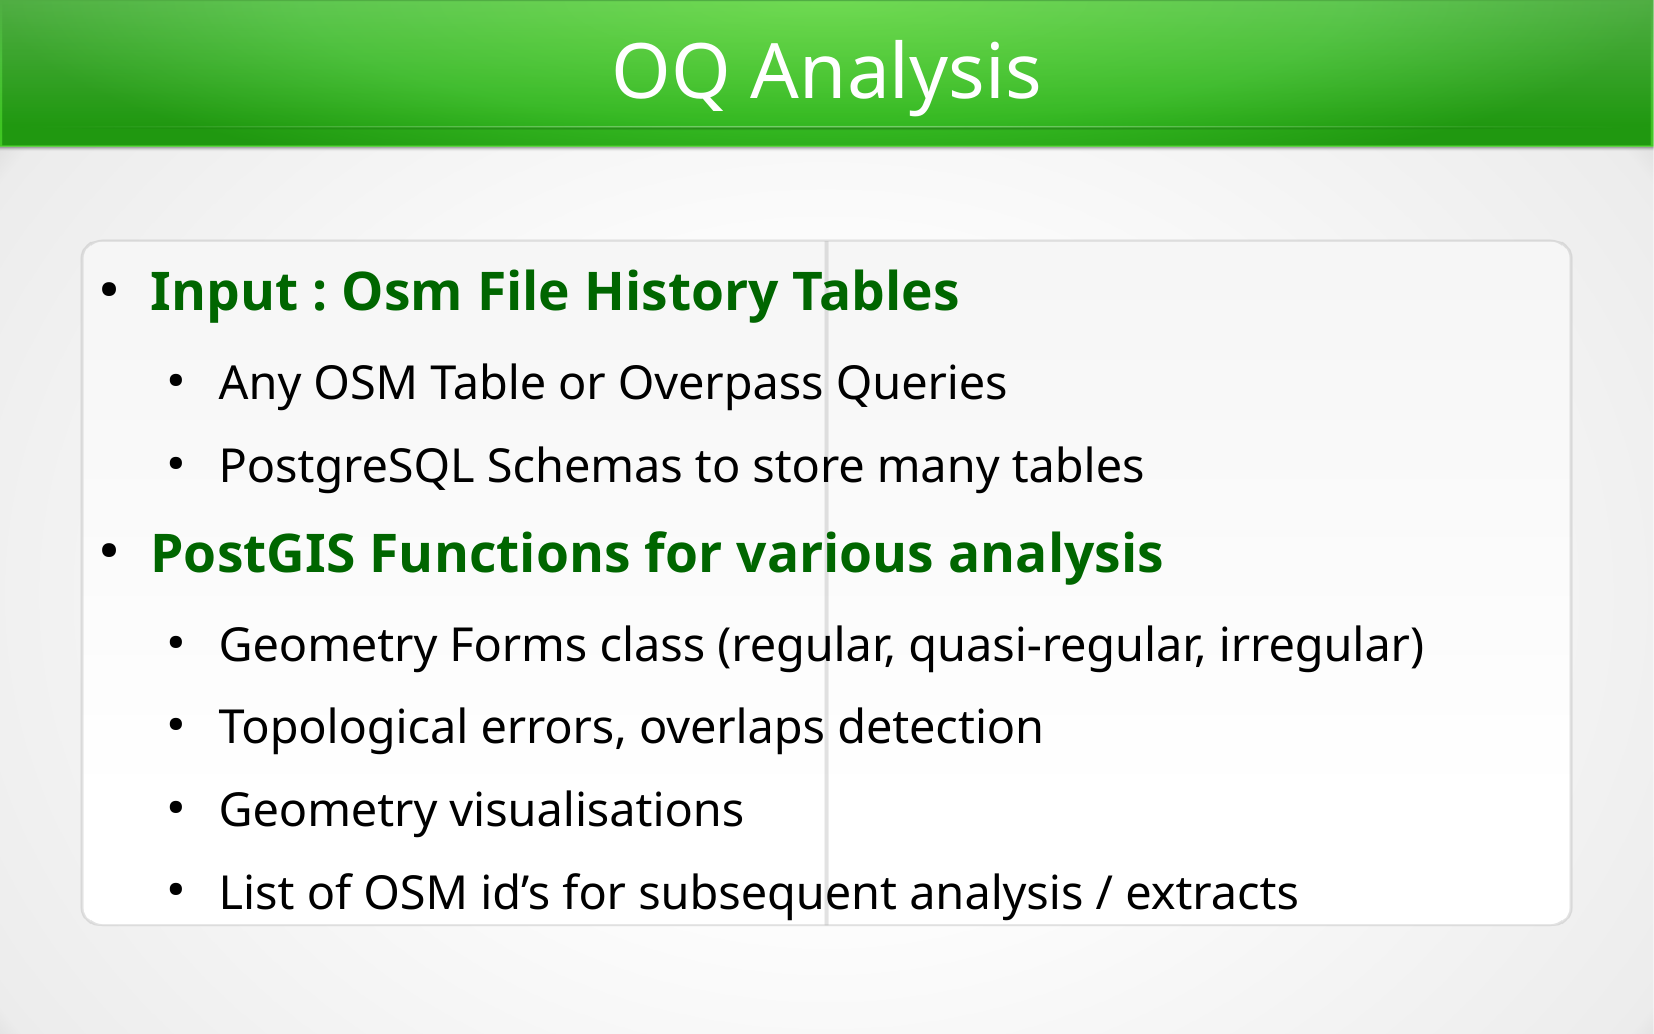

# OQ Analysis
Input : Osm File History Tables
Any OSM Table or Overpass Queries
PostgreSQL Schemas to store many tables
PostGIS Functions for various analysis
Geometry Forms class (regular, quasi-regular, irregular)
Topological errors, overlaps detection
Geometry visualisations
List of OSM id’s for subsequent analysis / extracts